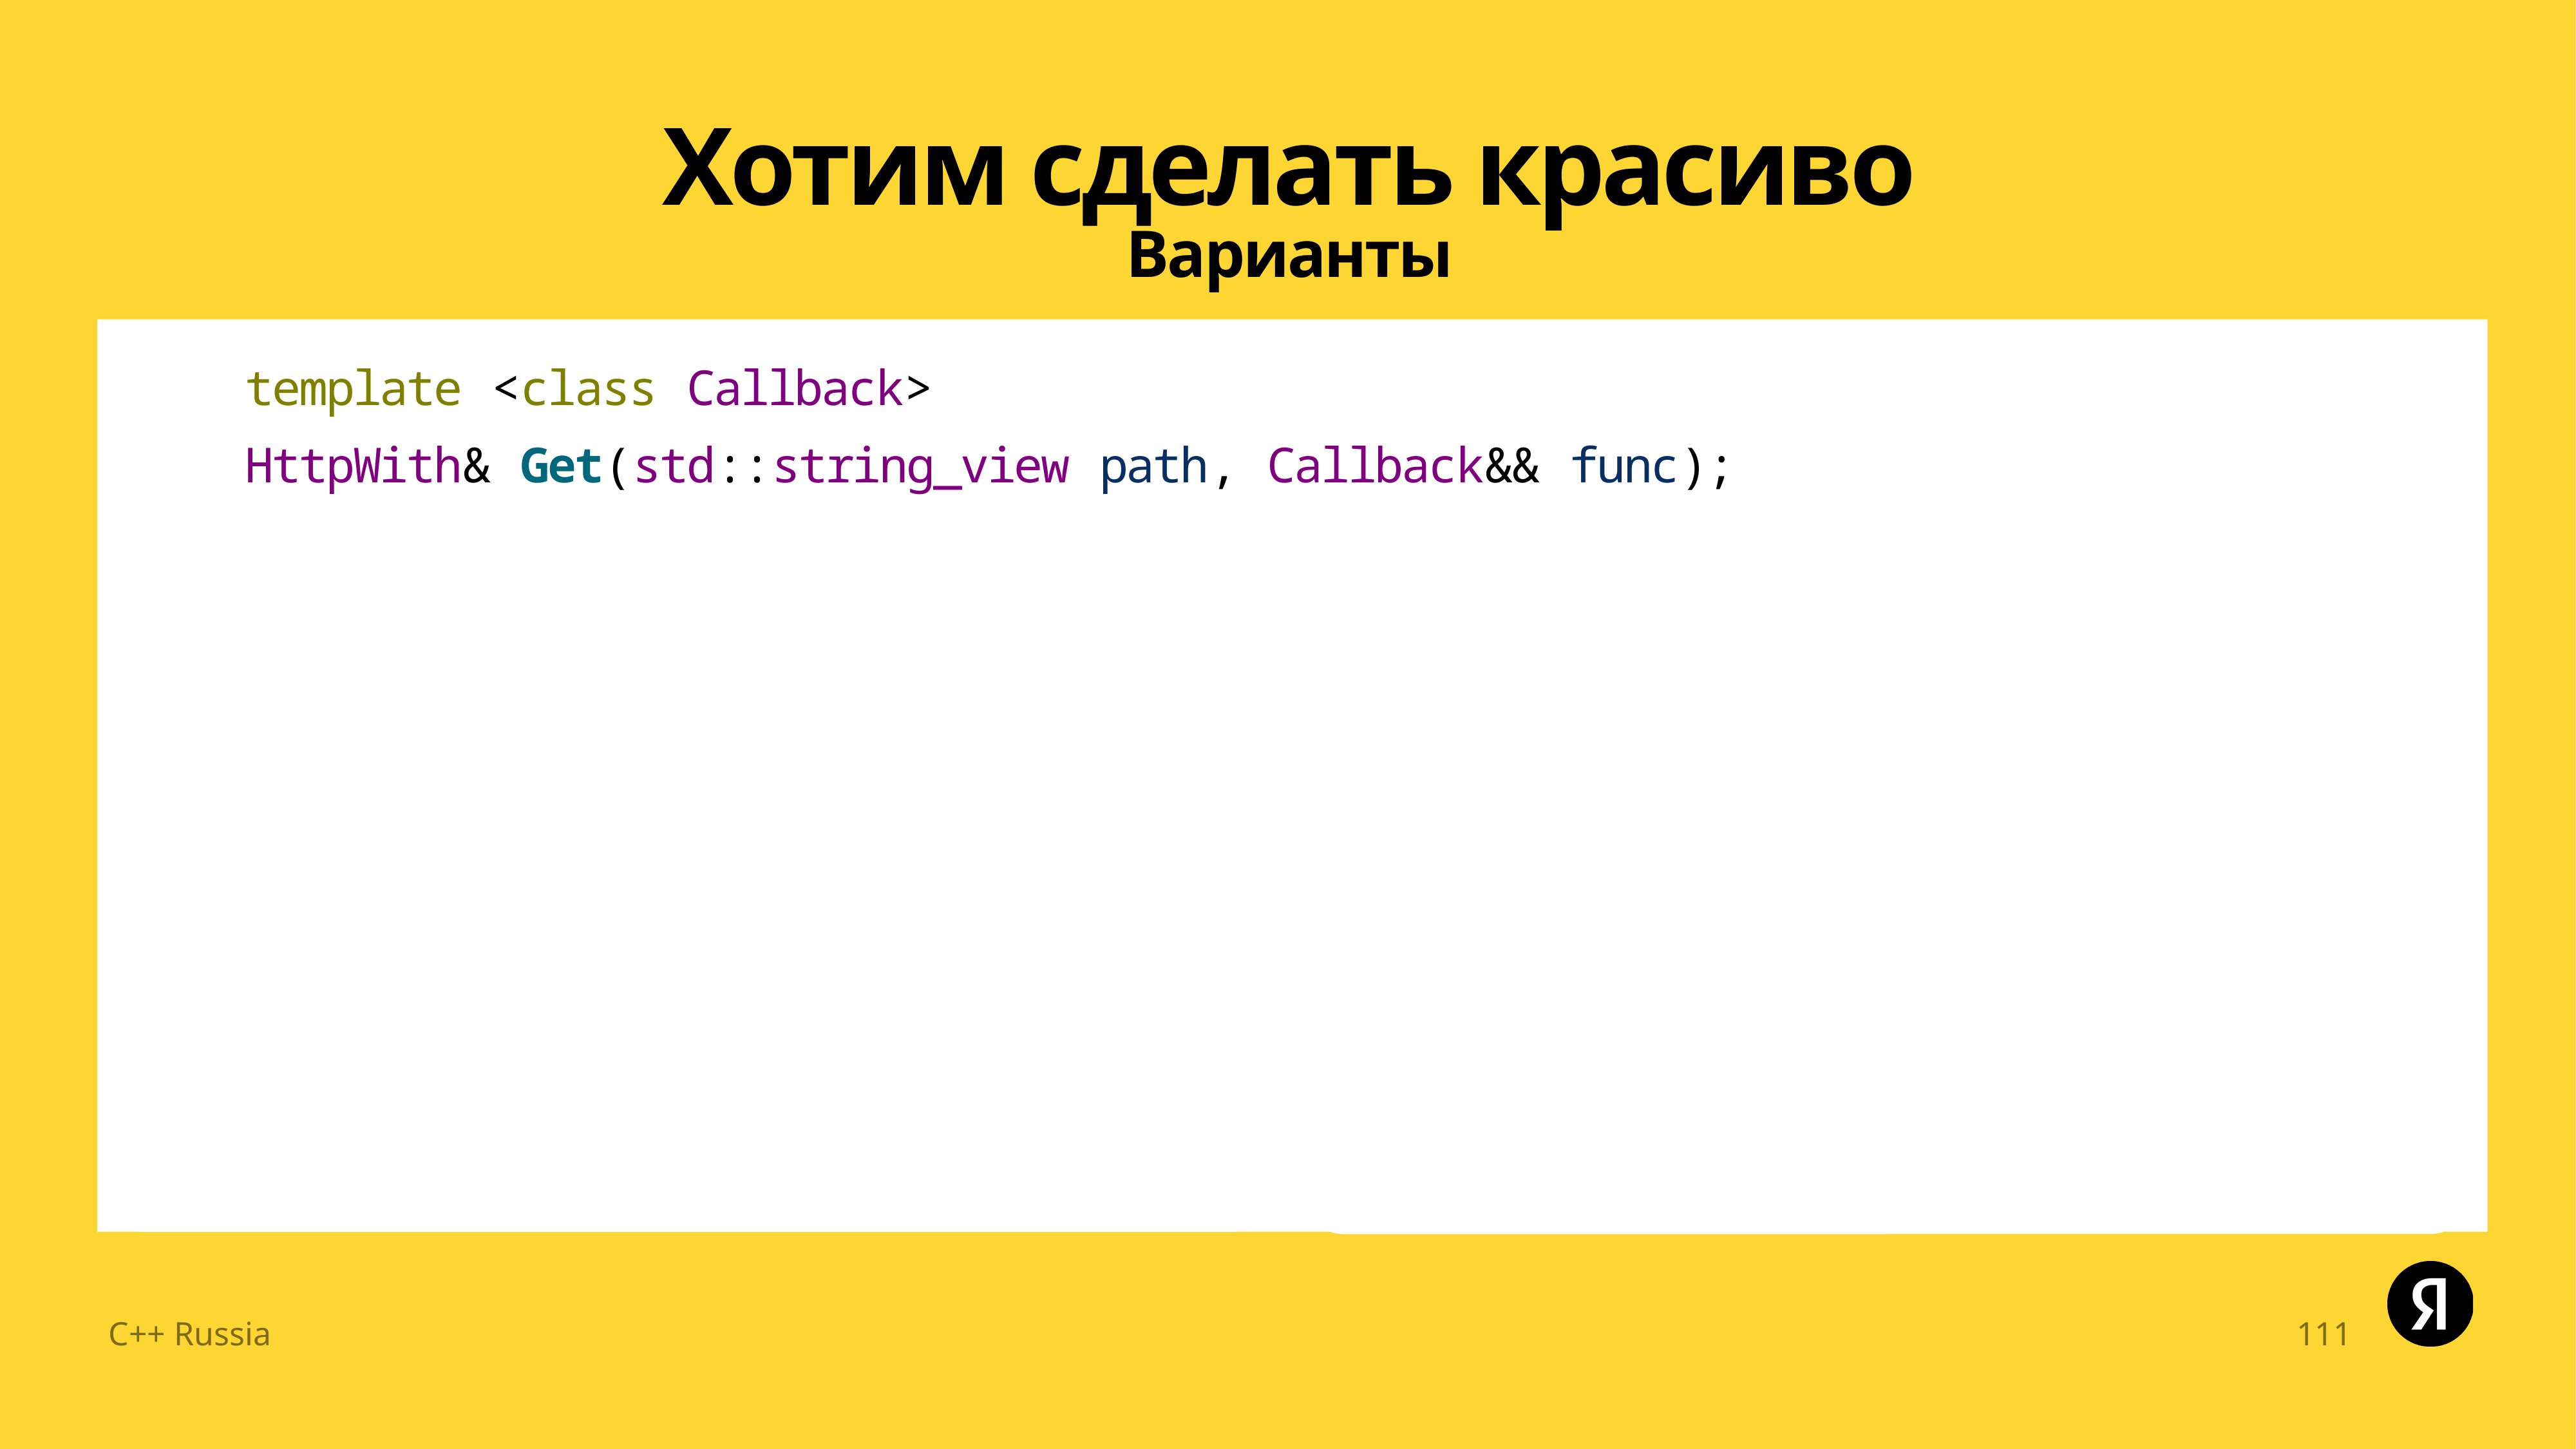

Хотим сделать красиво
Варианты
 template <class Callback>
 HttpWith& Get(std::string_view path, Callback&& func);
01
02
# Недостаточно корутин в пуле — тратится много CPU на выделения и освобождения памяти
Избыток корутин в пуле — тратится оперативная память
03
04
C++ Russia
Ручная настройка пулов — боль и страдание
В зависимости от приложения нужны разные размеры пулов — требуется ручная настройка
111